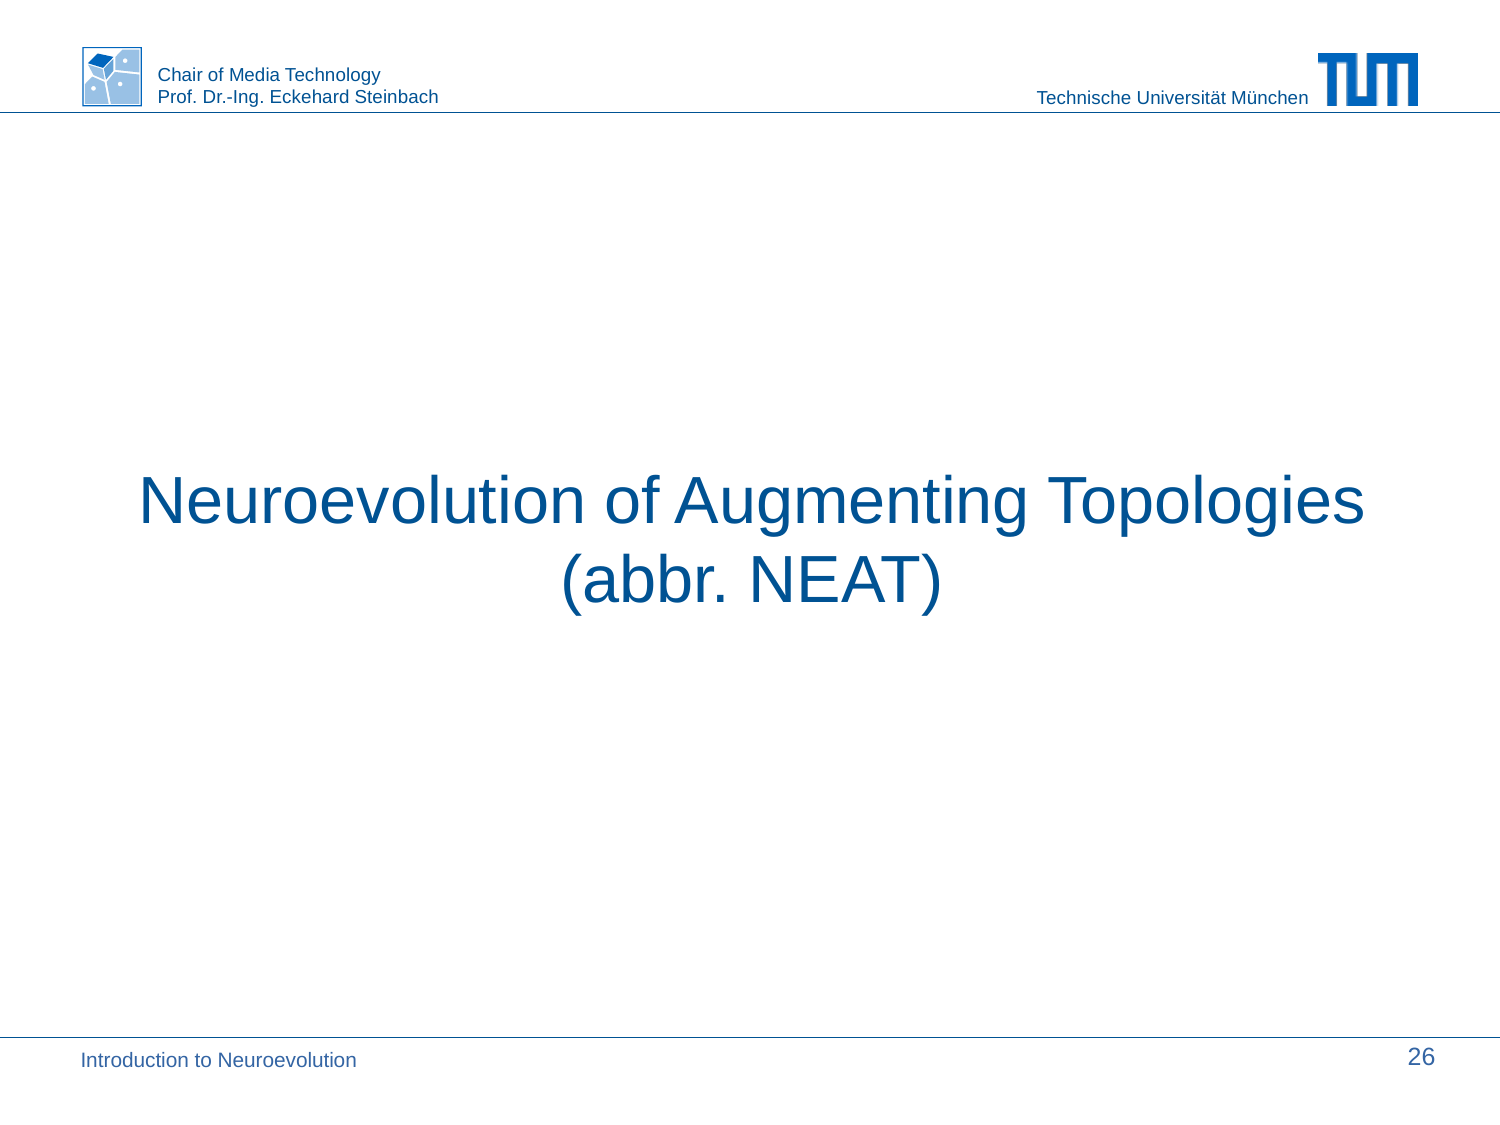

# Neuroevolution of Augmenting Topologies (abbr. NEAT)
Introduction to Neuroevolution